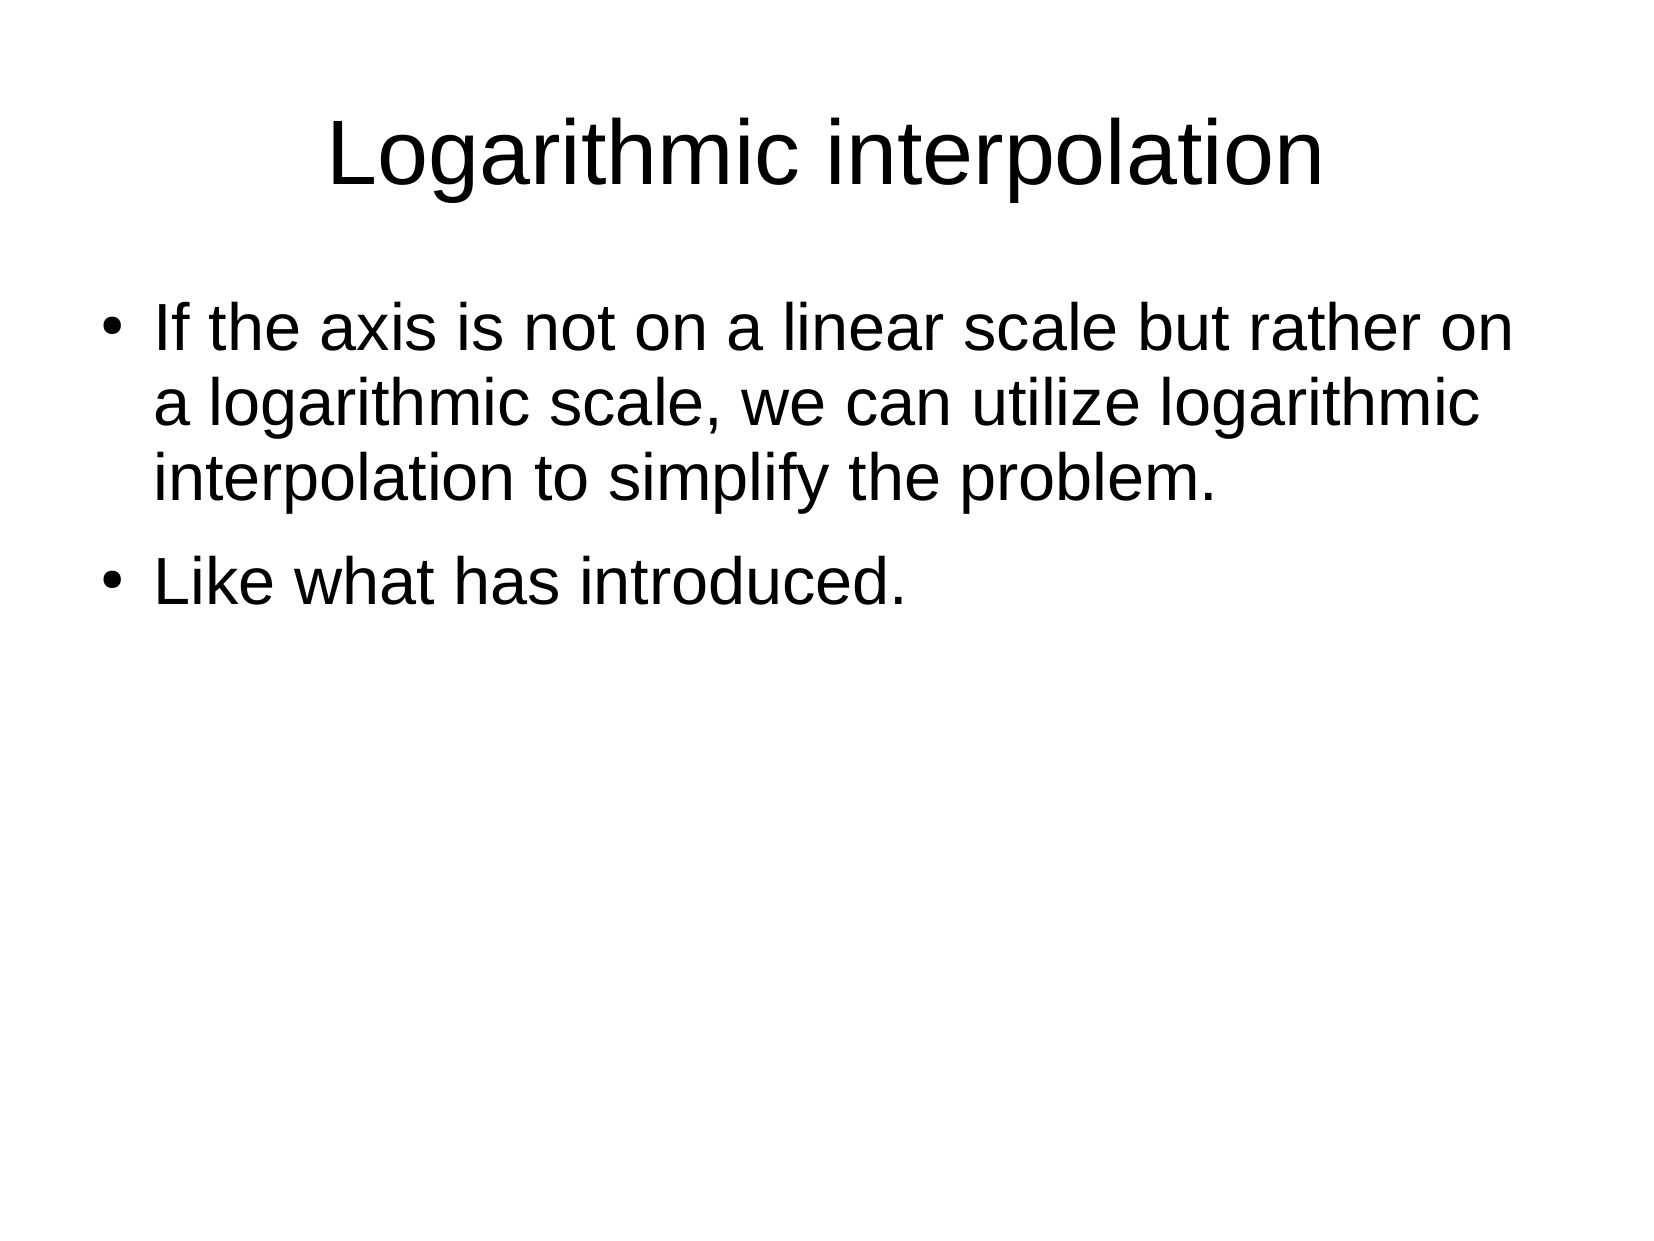

# Logarithmic interpolation
If the axis is not on a linear scale but rather on a logarithmic scale, we can utilize logarithmic interpolation to simplify the problem.
Like what has introduced.